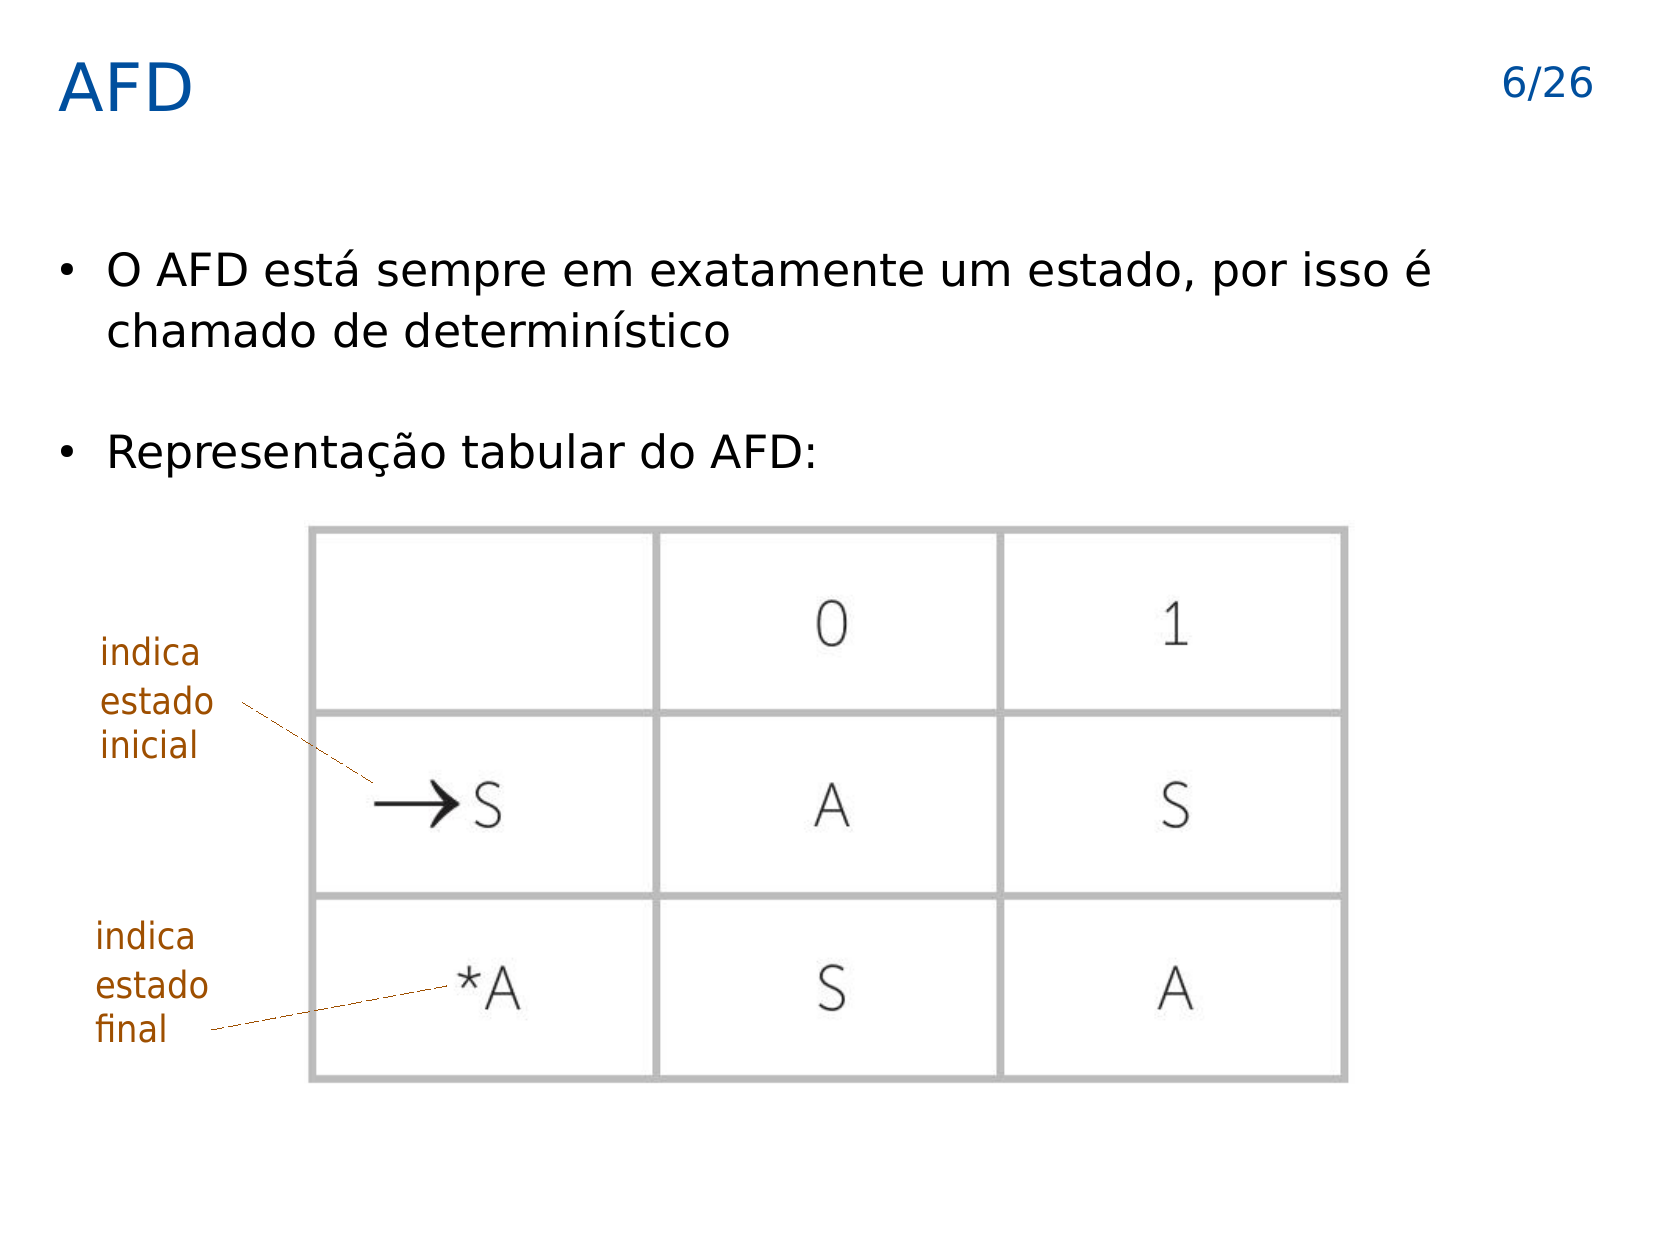

# AFD
6
O AFD está sempre em exatamente um estado, por isso é chamado de determinístico
Representação tabular do AFD:
indica
estado
inicial
indica
estado
final